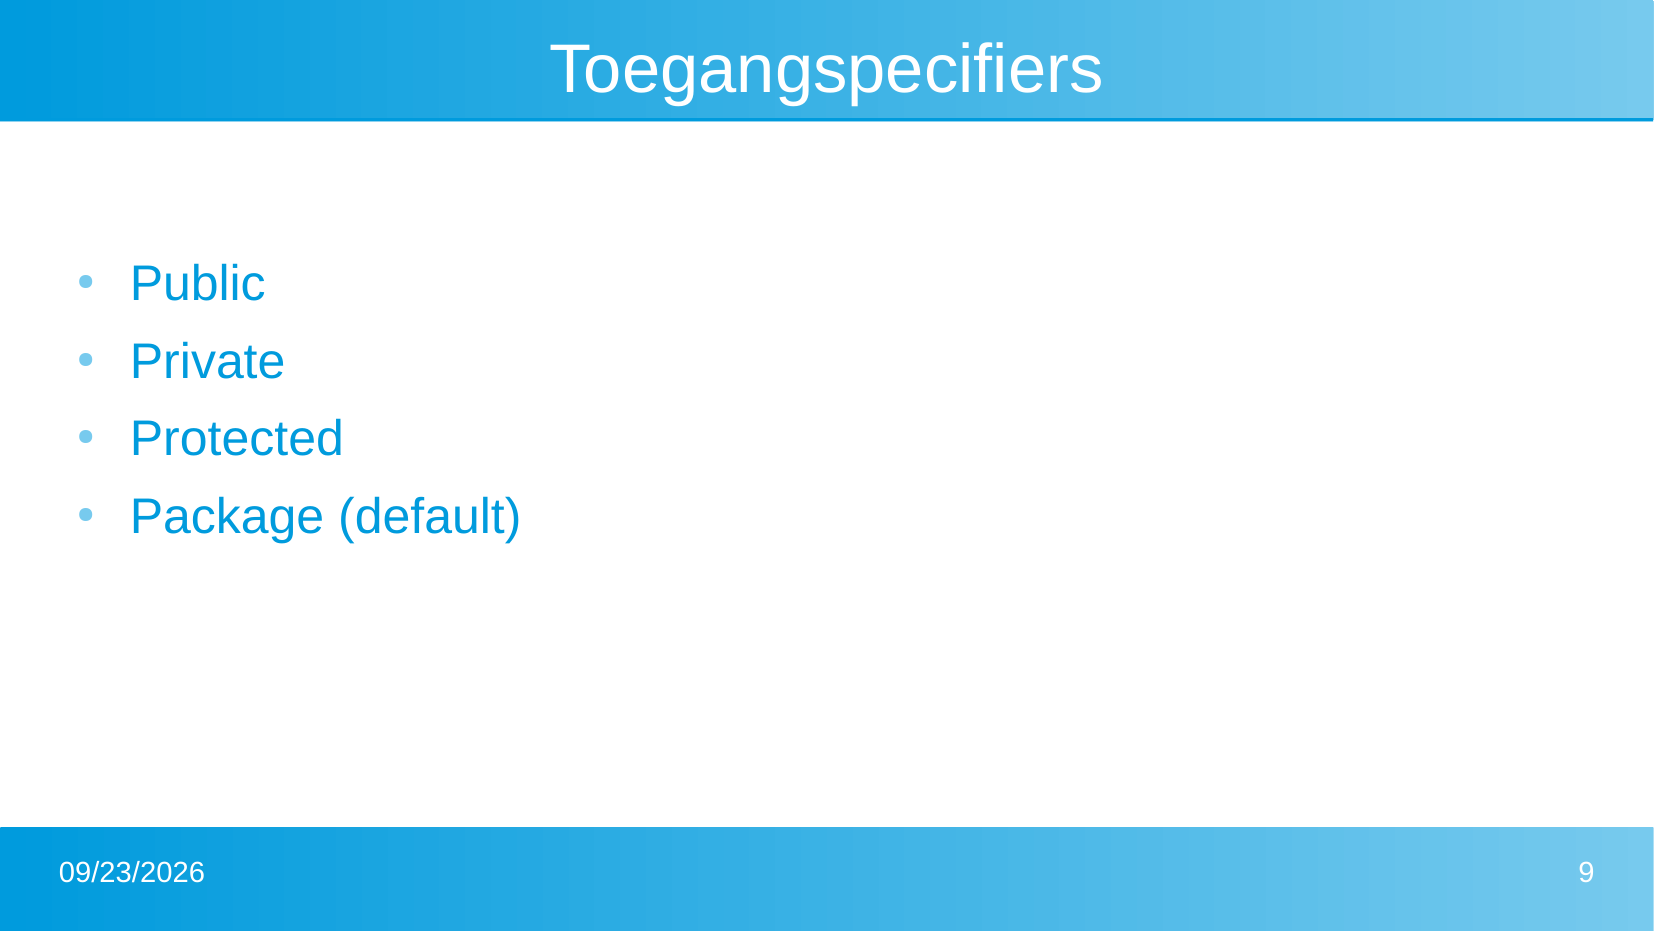

# Toegangspecifiers
Public
Private
Protected
Package (default)
9